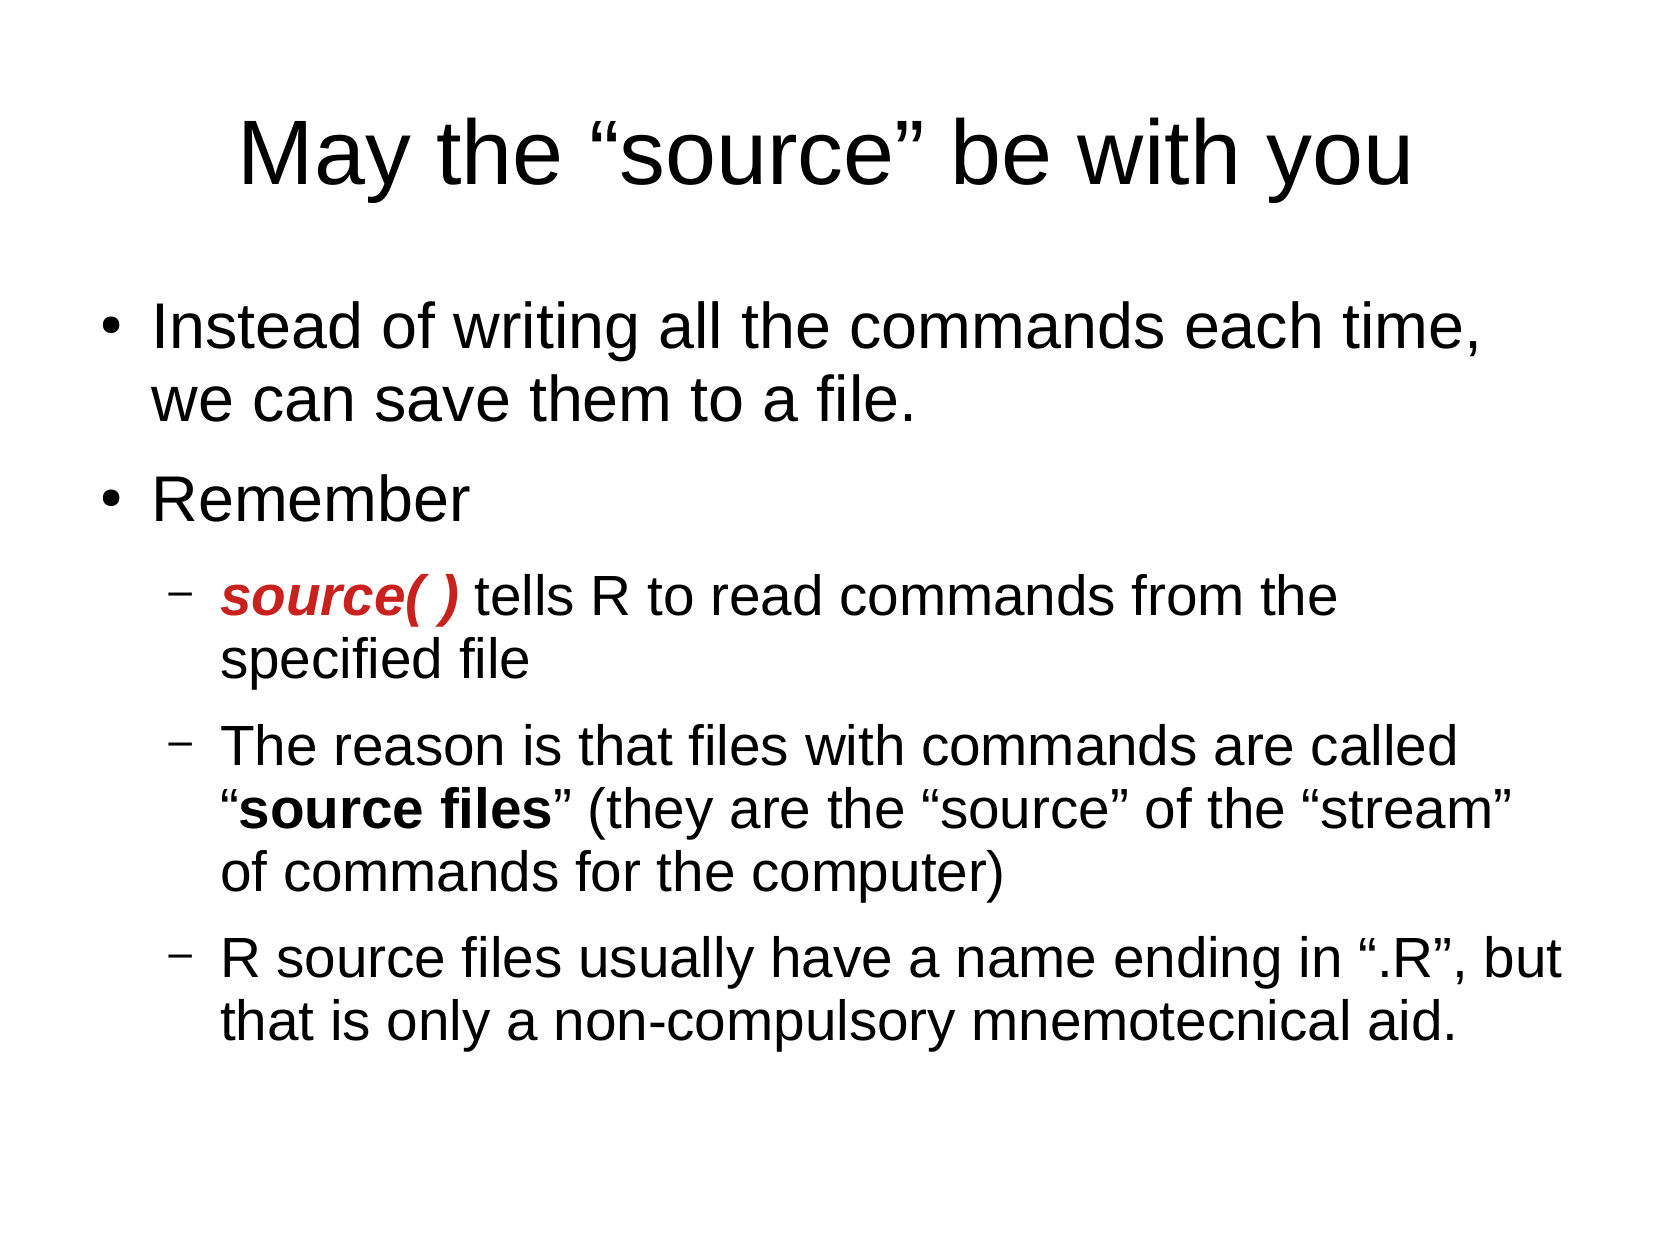

# May the “source” be with you
Instead of writing all the commands each time, we can save them to a file.
Remember
source( ) tells R to read commands from the specified file
The reason is that files with commands are called “source files” (they are the “source” of the “stream” of commands for the computer)
R source files usually have a name ending in “.R”, but that is only a non-compulsory mnemotecnical aid.